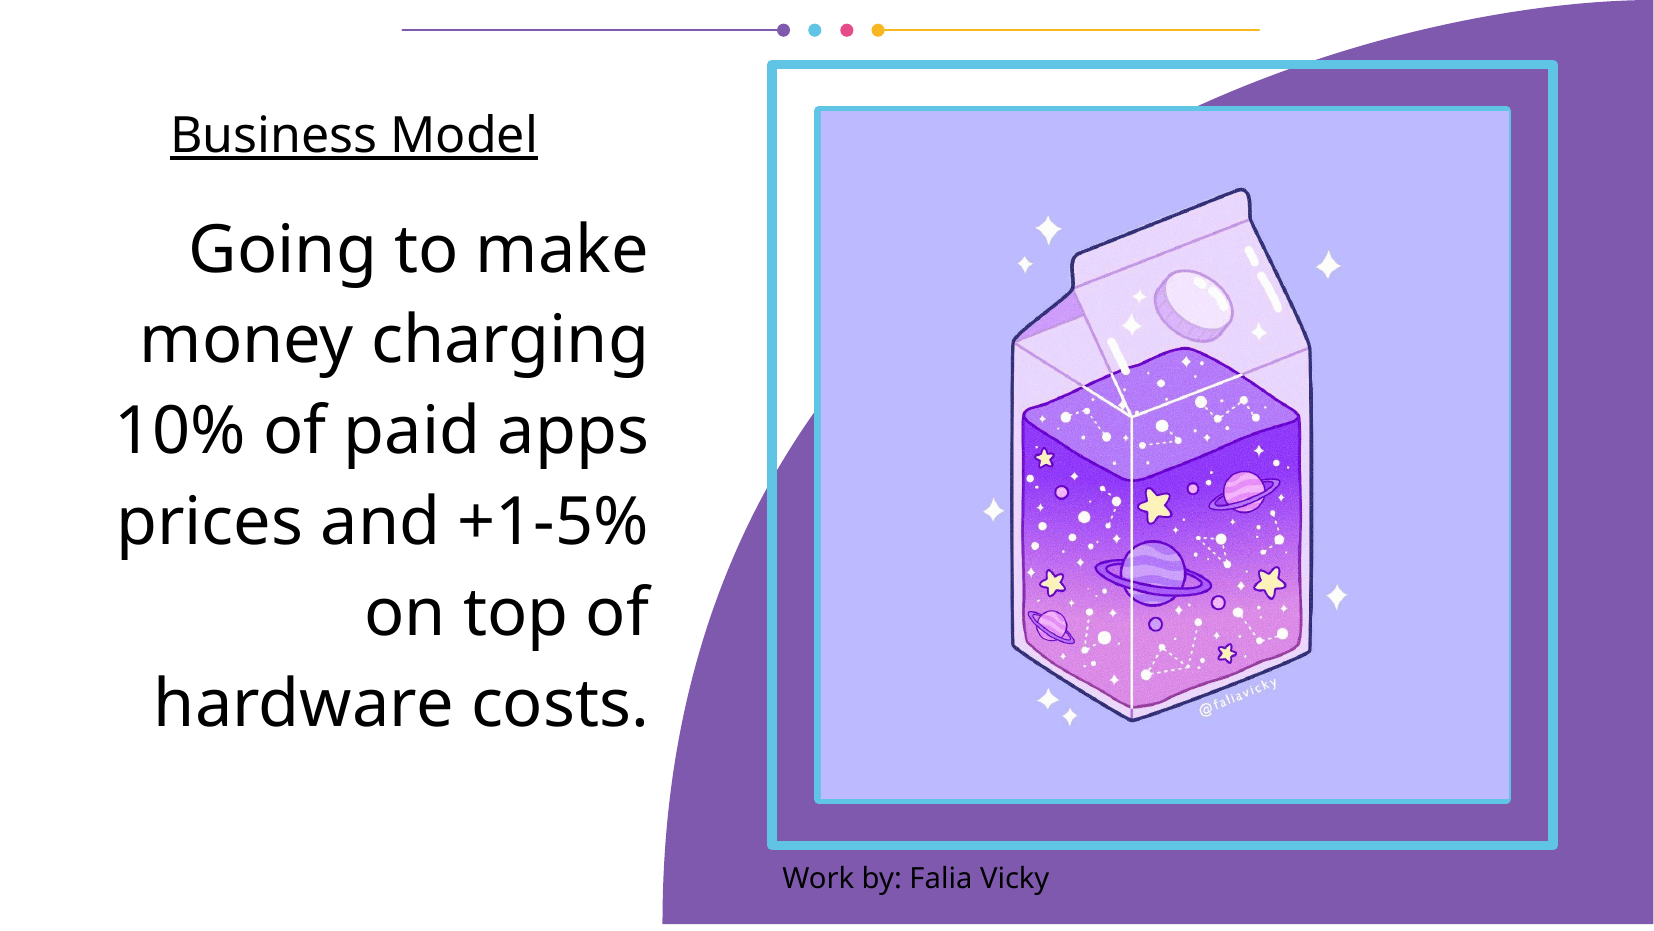

Business Model
# Going to make money charging 10% of paid apps prices and +1-5% on top of hardware costs.
Work by: Falia Vicky